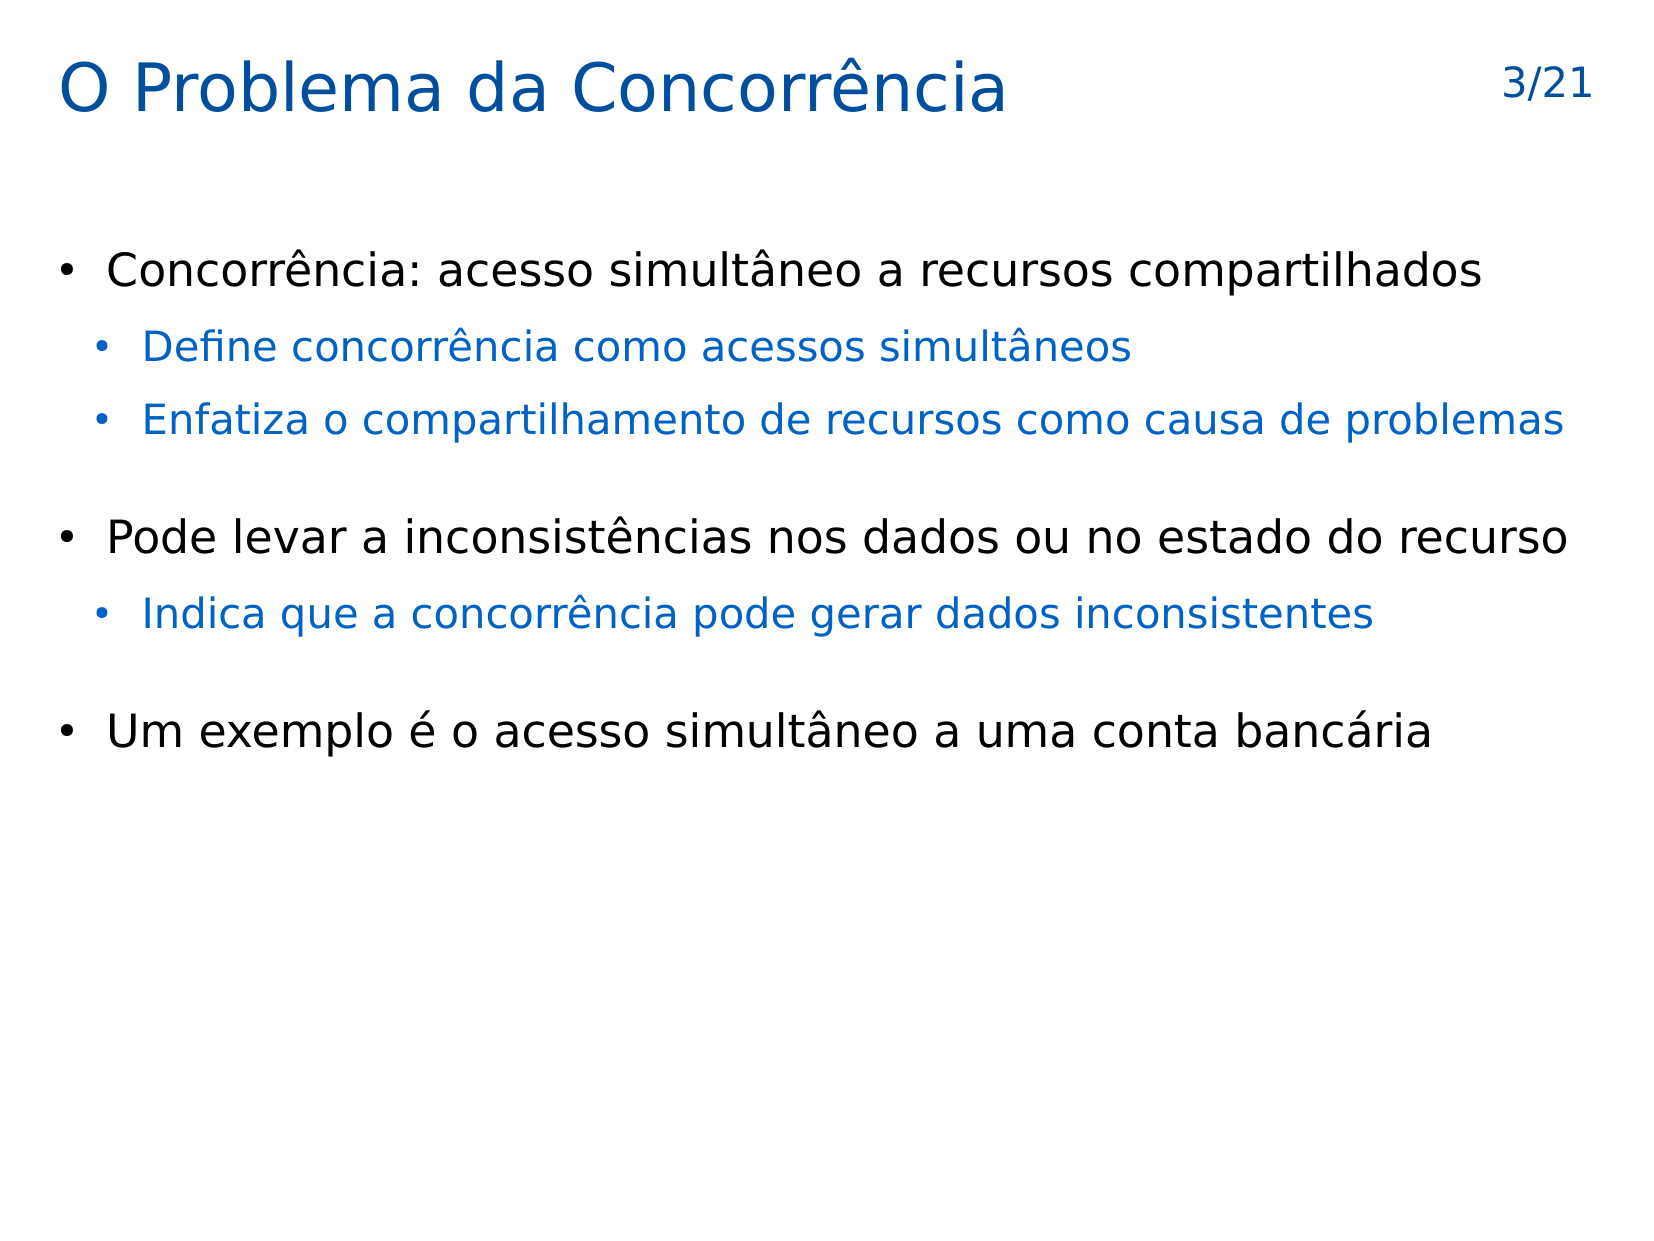

# O Problema da Concorrência
3
Concorrência: acesso simultâneo a recursos compartilhados
Define concorrência como acessos simultâneos
Enfatiza o compartilhamento de recursos como causa de problemas
Pode levar a inconsistências nos dados ou no estado do recurso
Indica que a concorrência pode gerar dados inconsistentes
Um exemplo é o acesso simultâneo a uma conta bancária